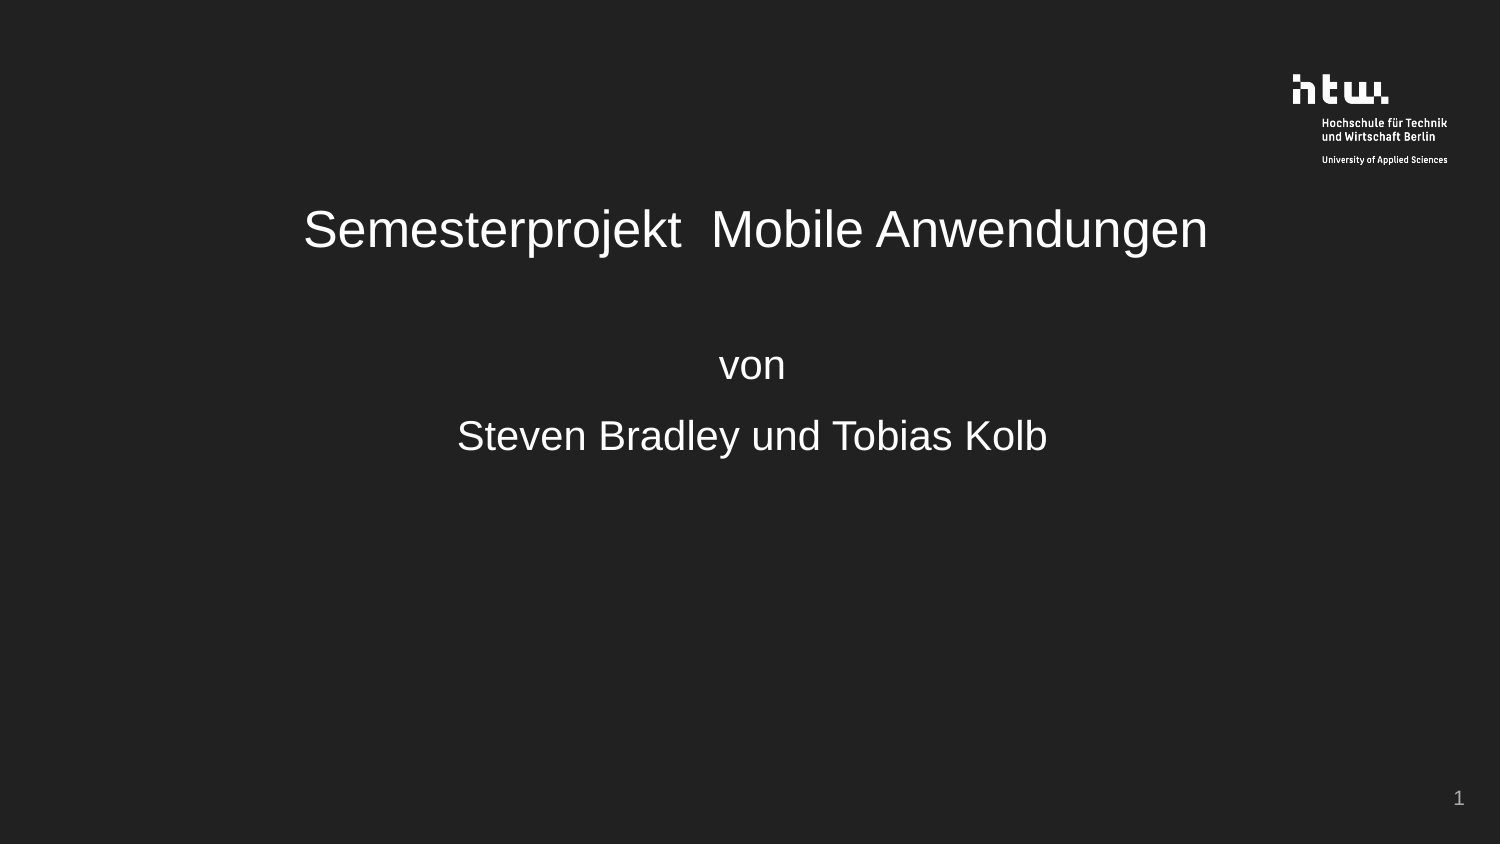

# Semesterprojekt Mobile Anwendungen
von
Steven Bradley und Tobias Kolb